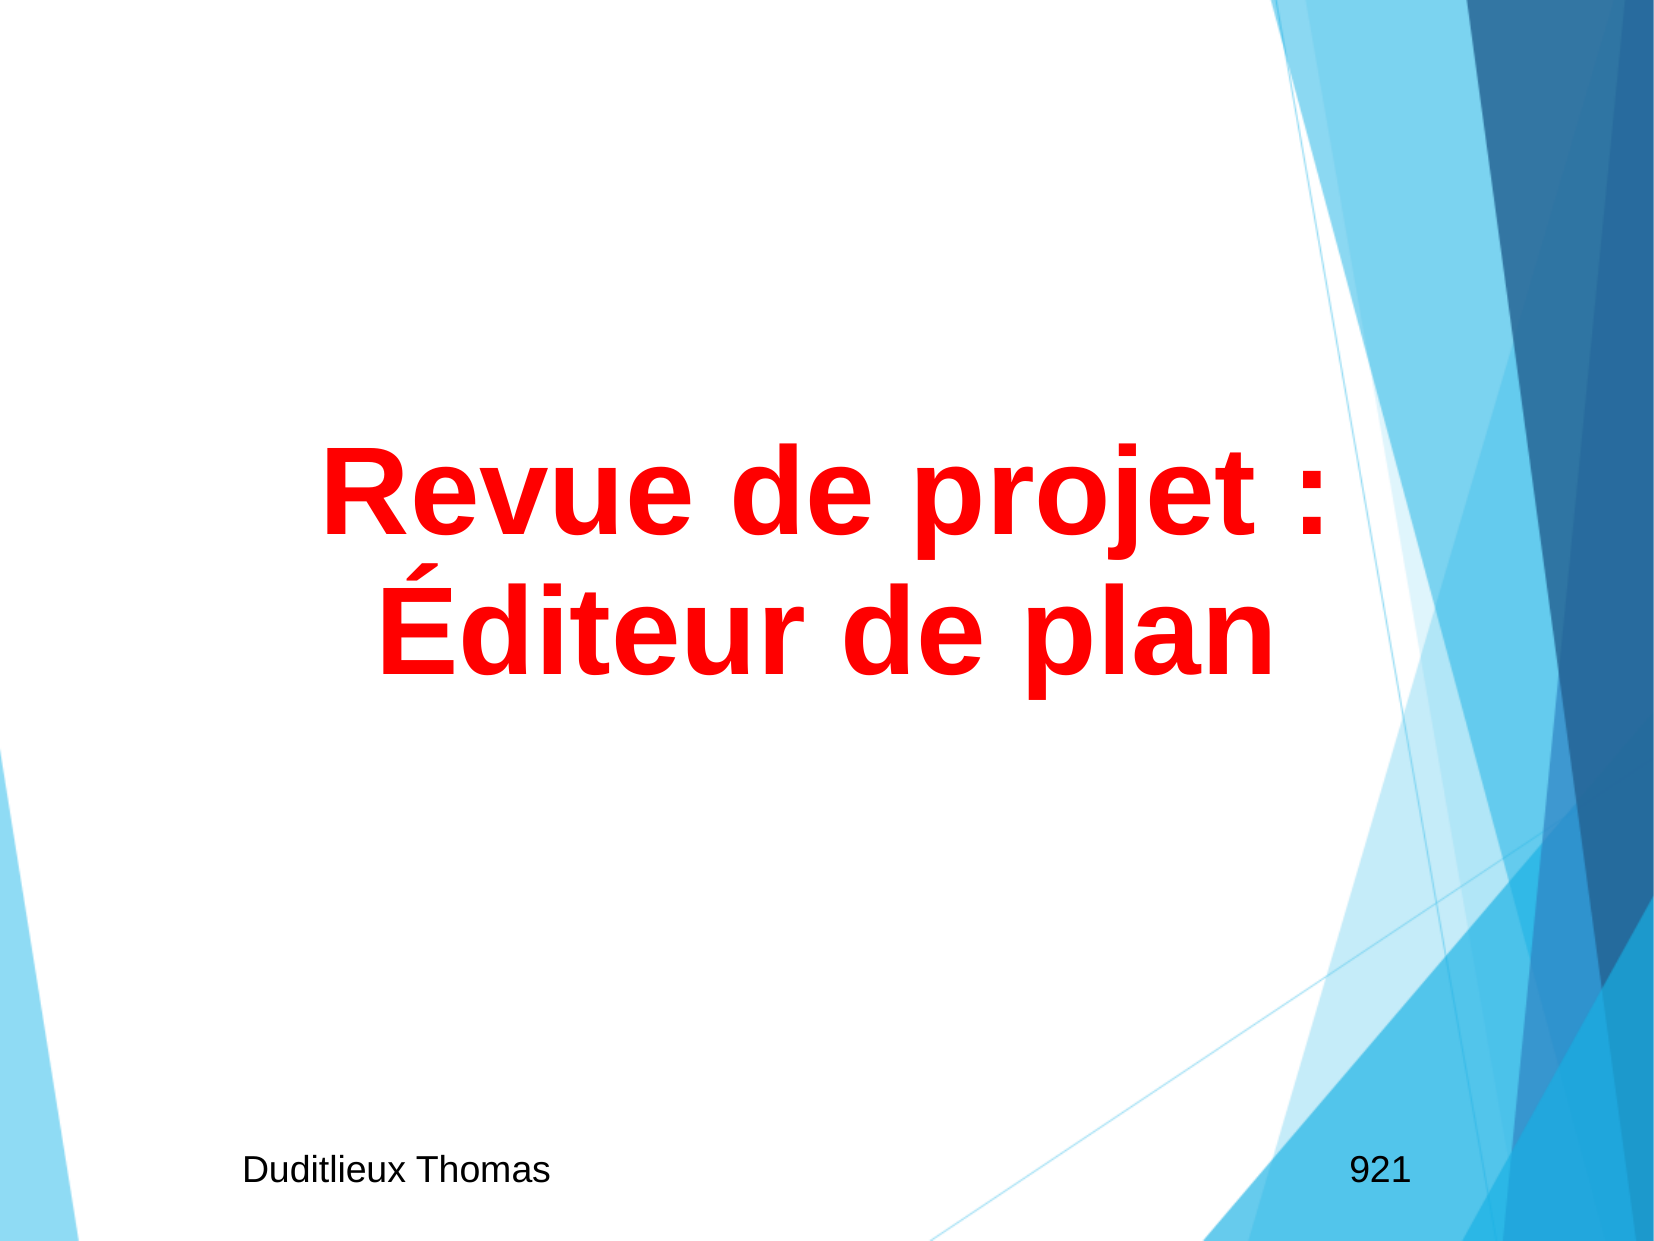

# Revue de projet : Éditeur de plan
Duditlieux Thomas											921